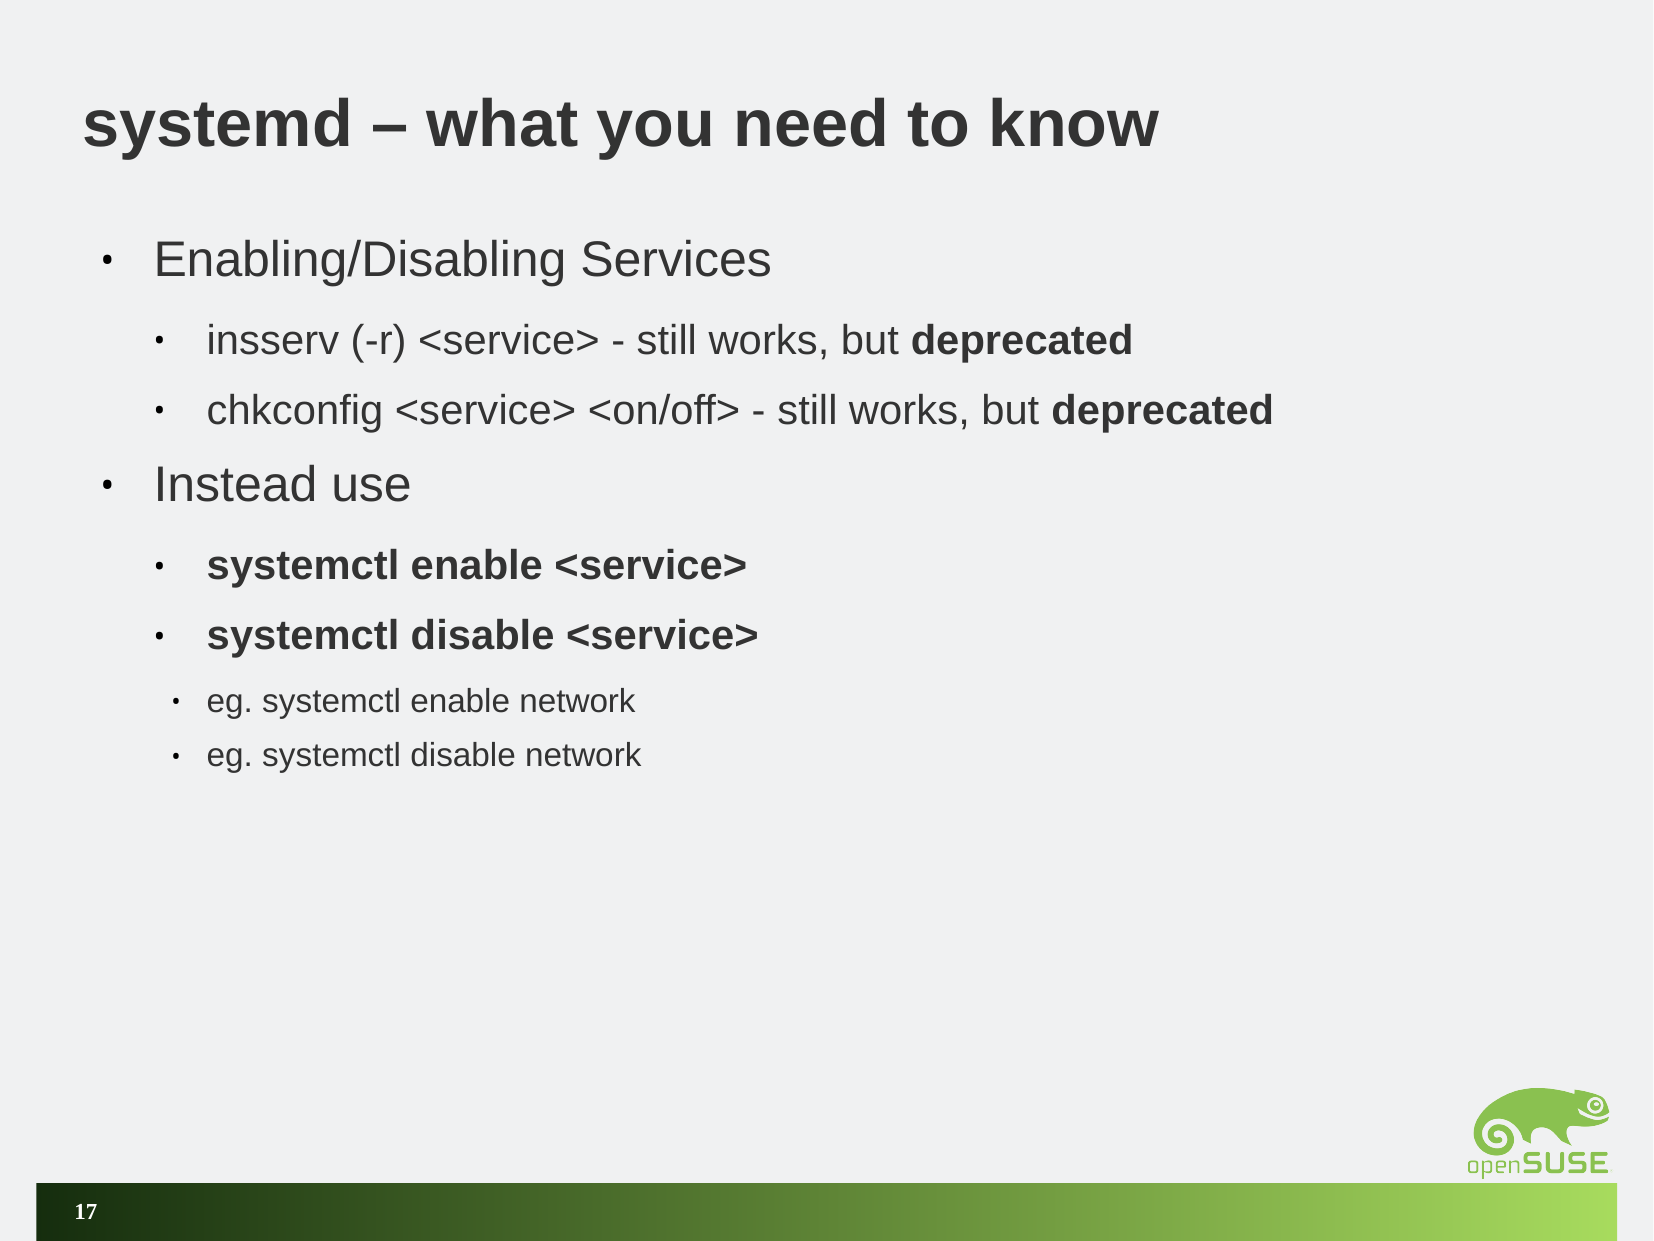

# systemd – what you need to know
Enabling/Disabling Services
insserv (-r) <service> - still works, but deprecated
chkconfig <service> <on/off> - still works, but deprecated
Instead use
systemctl enable <service>
systemctl disable <service>
eg. systemctl enable network
eg. systemctl disable network
17